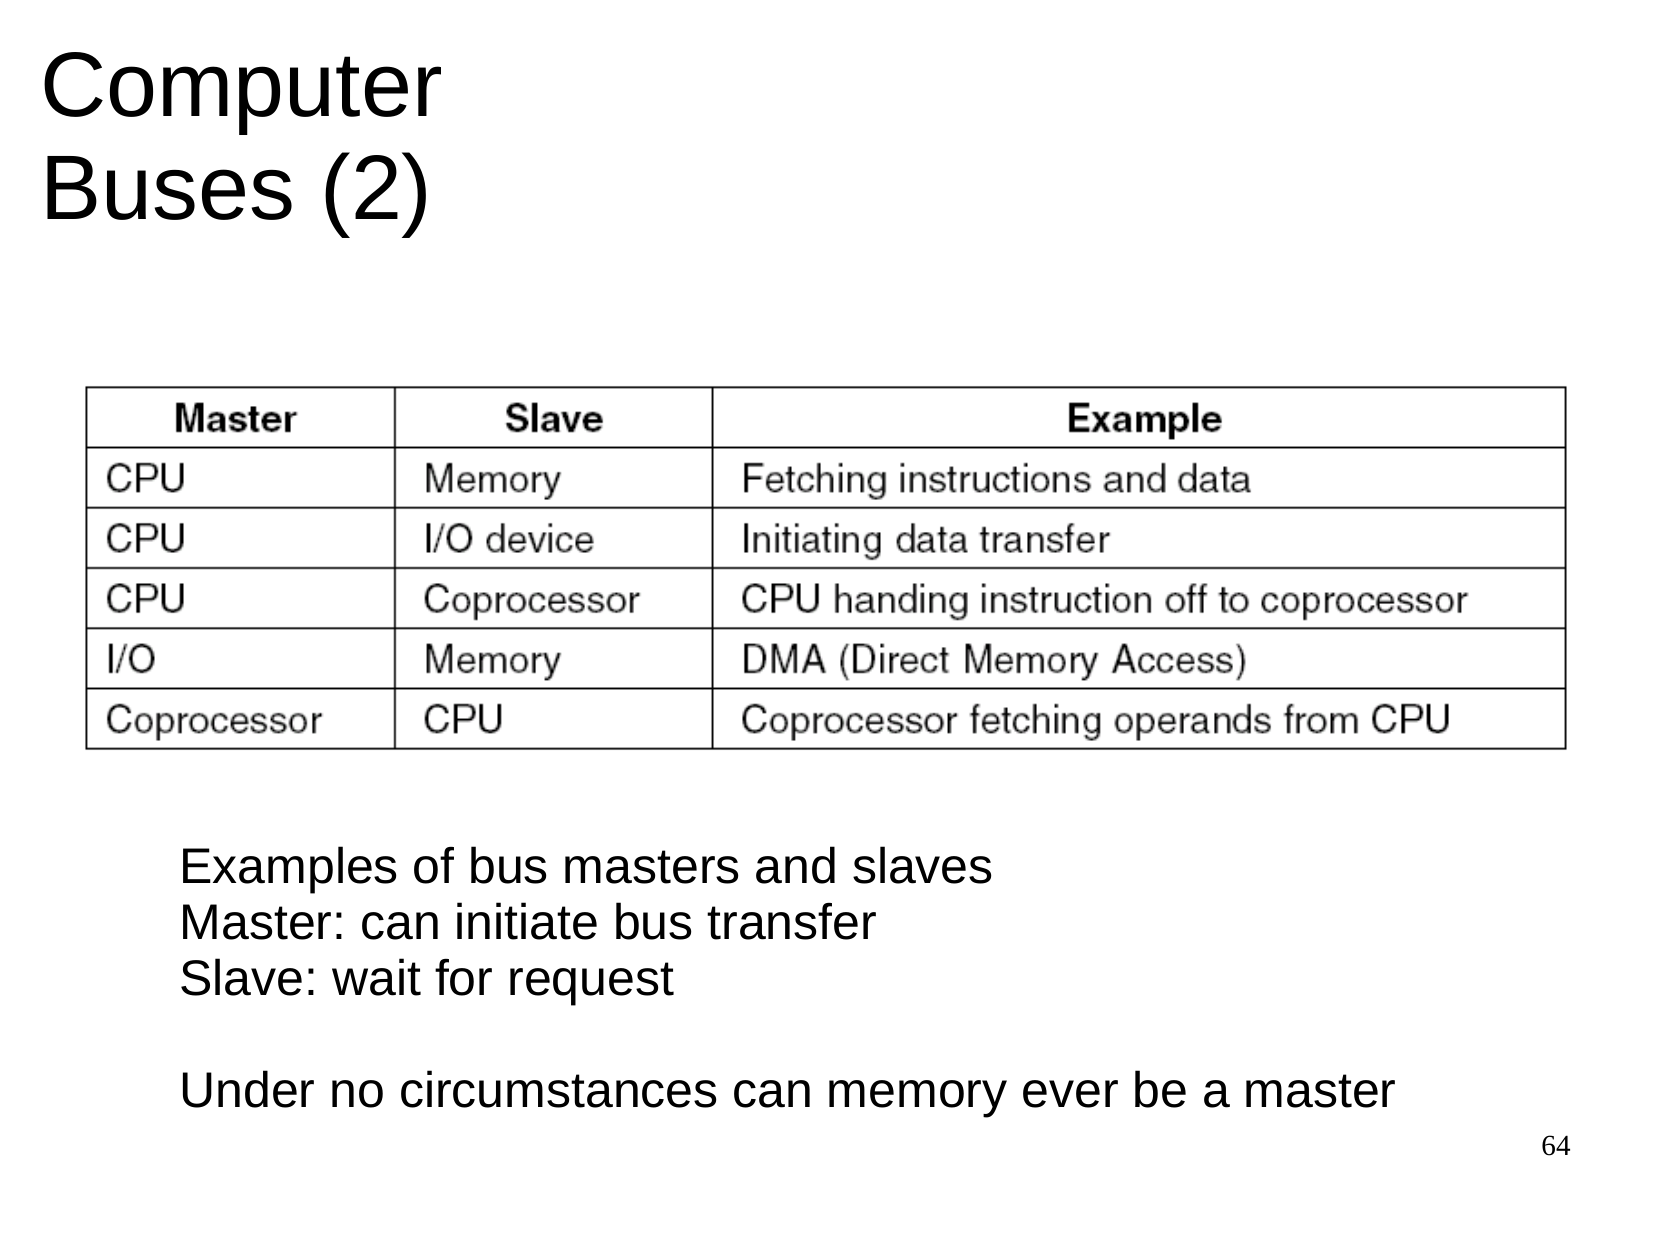

# Computer Buses (2)
Examples of bus masters and slaves
Master: can initiate bus transfer
Slave: wait for request
Under no circumstances can memory ever be a master
64